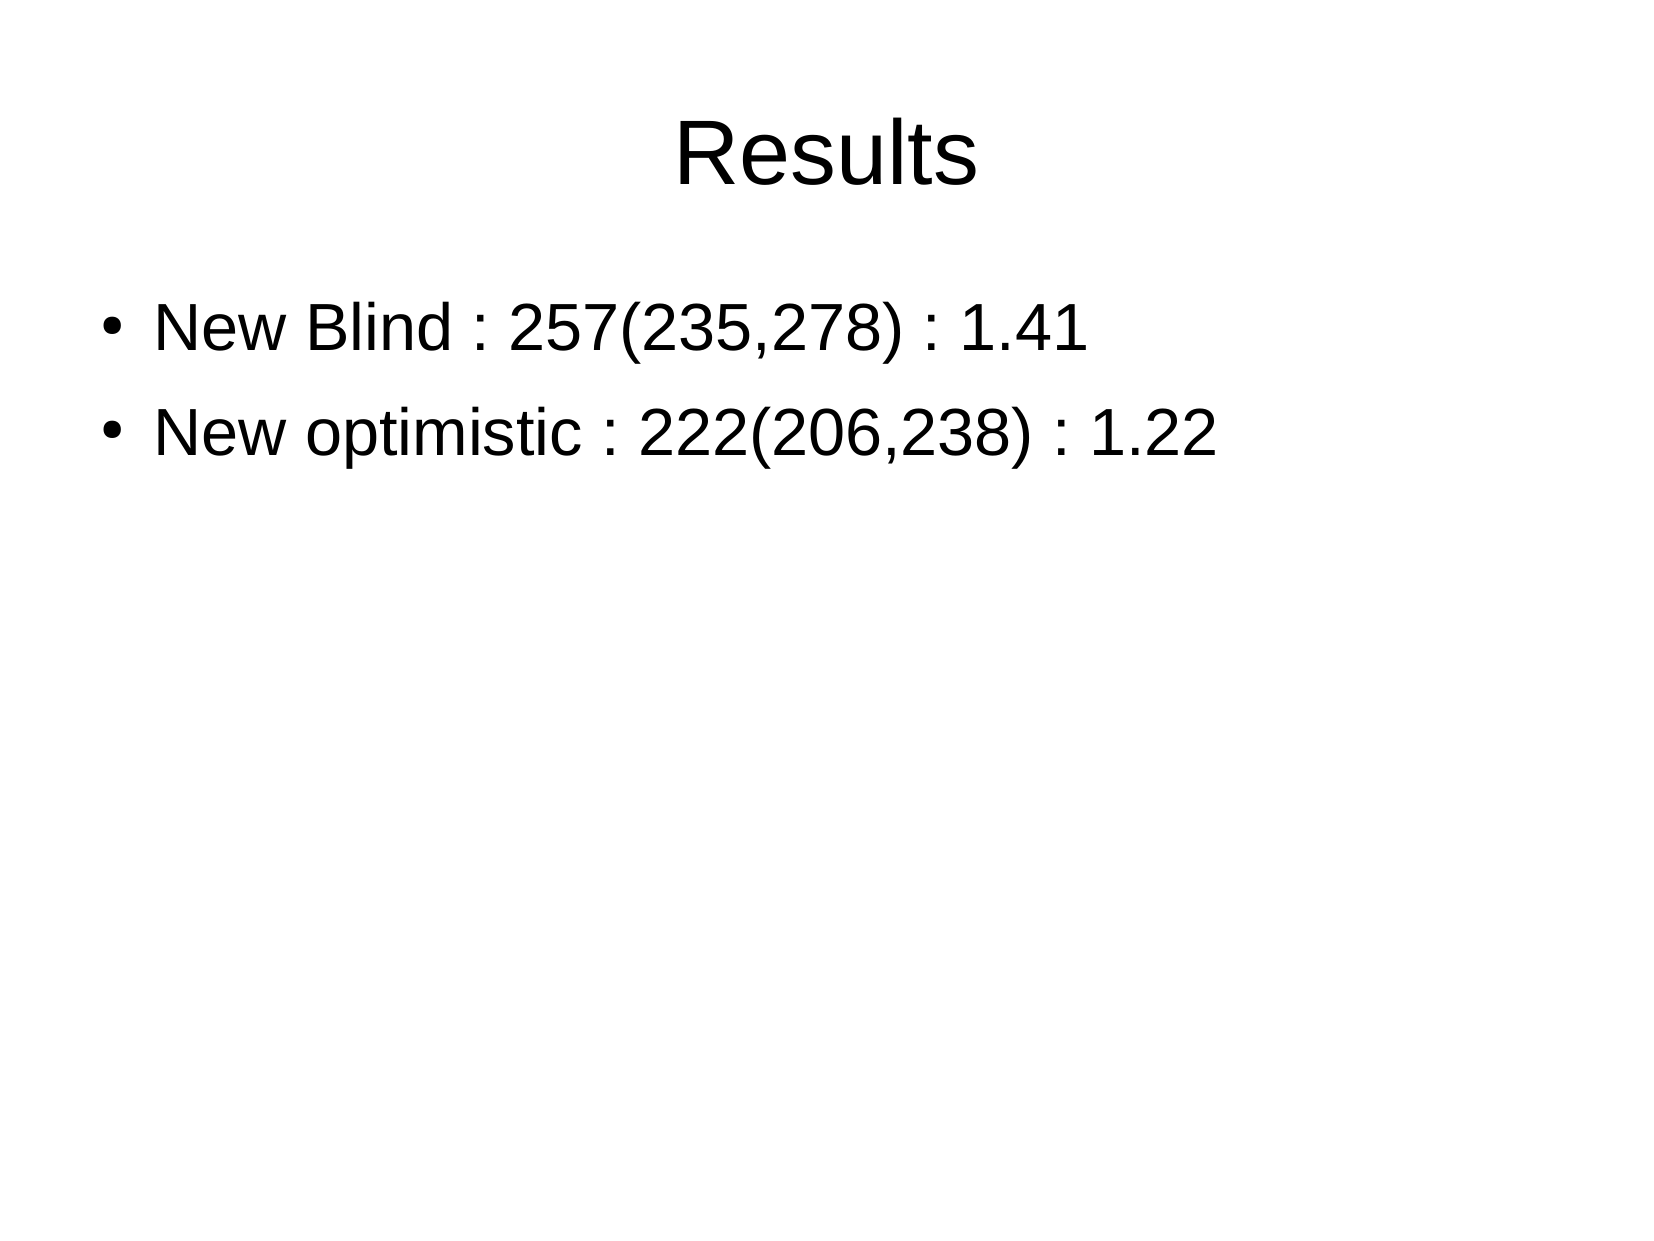

# Results
New Blind : 257(235,278) : 1.41
New optimistic : 222(206,238) : 1.22